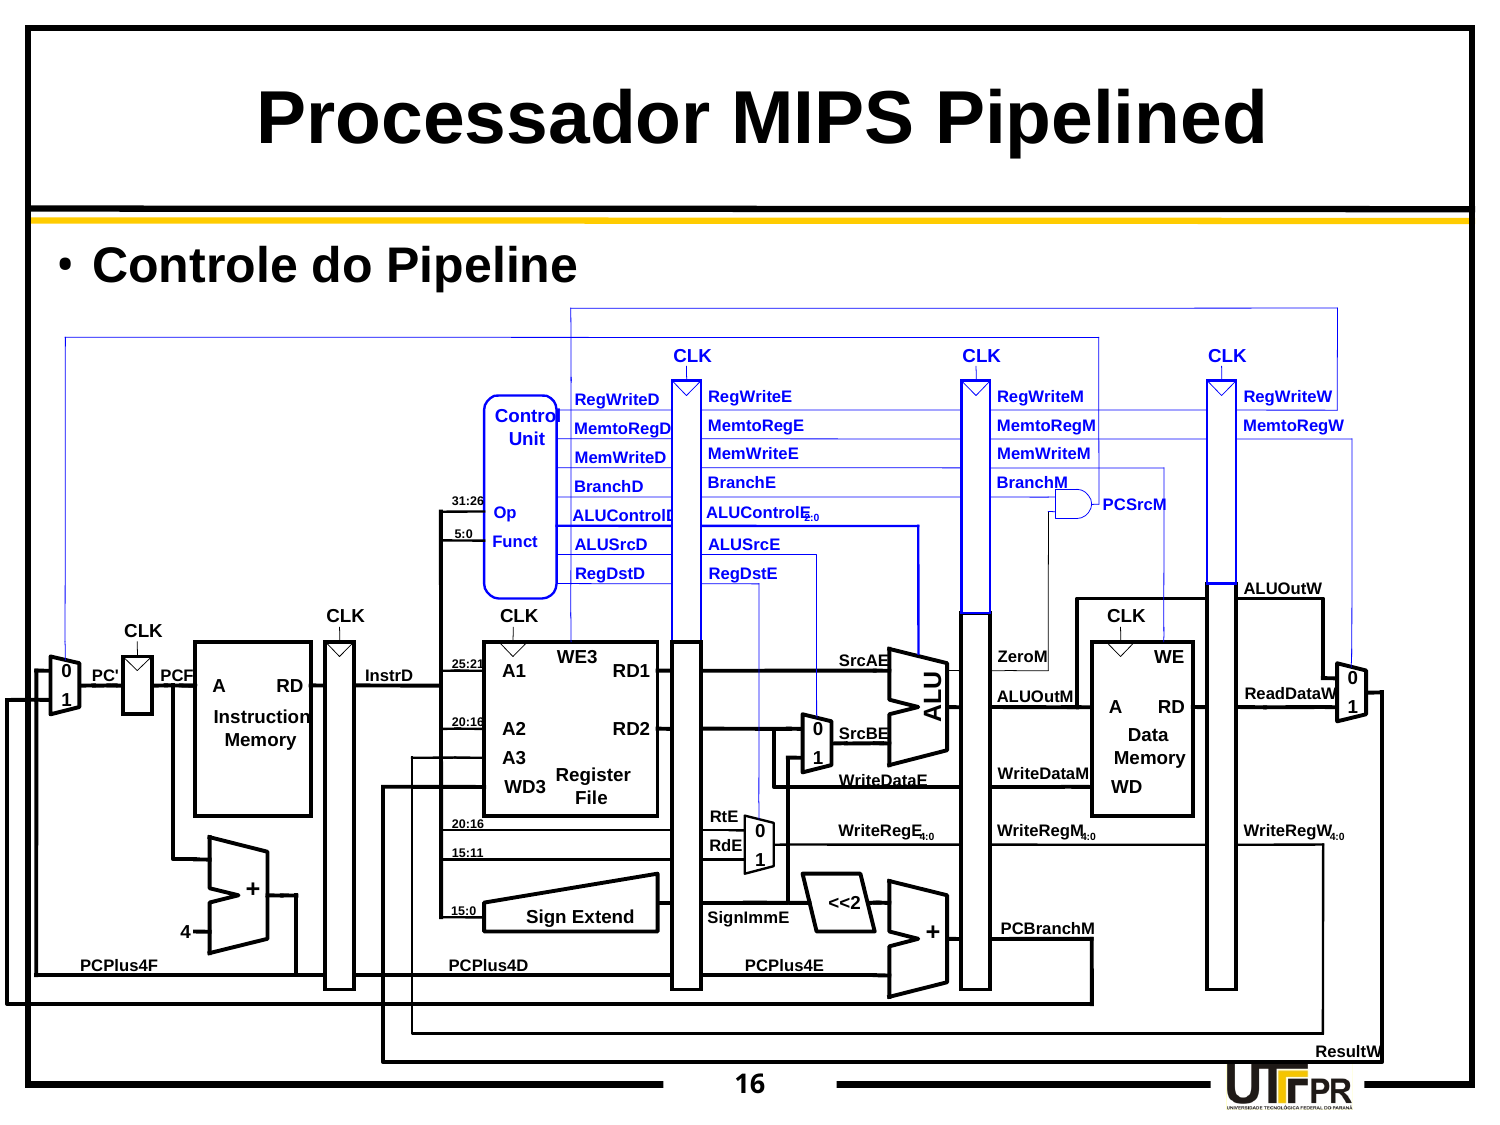

Processador MIPS Pipelined
# Controle do Pipeline
CLK
CLK
CLK
RegWriteD
Control
MemtoRegD
Unit
MemWriteD
BranchD
31:26
PCSrcM
Op
ALUControlD
5:0
Funct
ALUSrcD
RegDstD
ALUOutW
CLK
CLK
WE3
WE
ZeroM
SrcAE
25:21
0
A1
RD1
PC'
PCF
InstrD
0
A
RD
ReadDataW
ALUOutM
1
A
RD
1
Instruction
20:16
A2
RD2
0
SrcBE
Data
Memory
A3
1
Memory
Register
WriteDataM
WriteDataE
WD3
WD
File
RtE
20:16
0
WriteRegM
4:0
RdE
15:11
1
+
<<2
15:0
Sign Extend
SignImmE
+
PCBranchM
4
PCPlus4F
PCPlus4D
PCPlus4E
ResultW
RegWriteE
RegWriteM
RegWriteW
MemtoRegE
MemtoRegM
MemtoRegW
MemWriteE
MemWriteM
BranchE
BranchM
ALUControlE
2:0
ALUSrcE
RegDstE
CLK
CLK
ALU
WriteRegE
WriteRegW
4:0
4:0